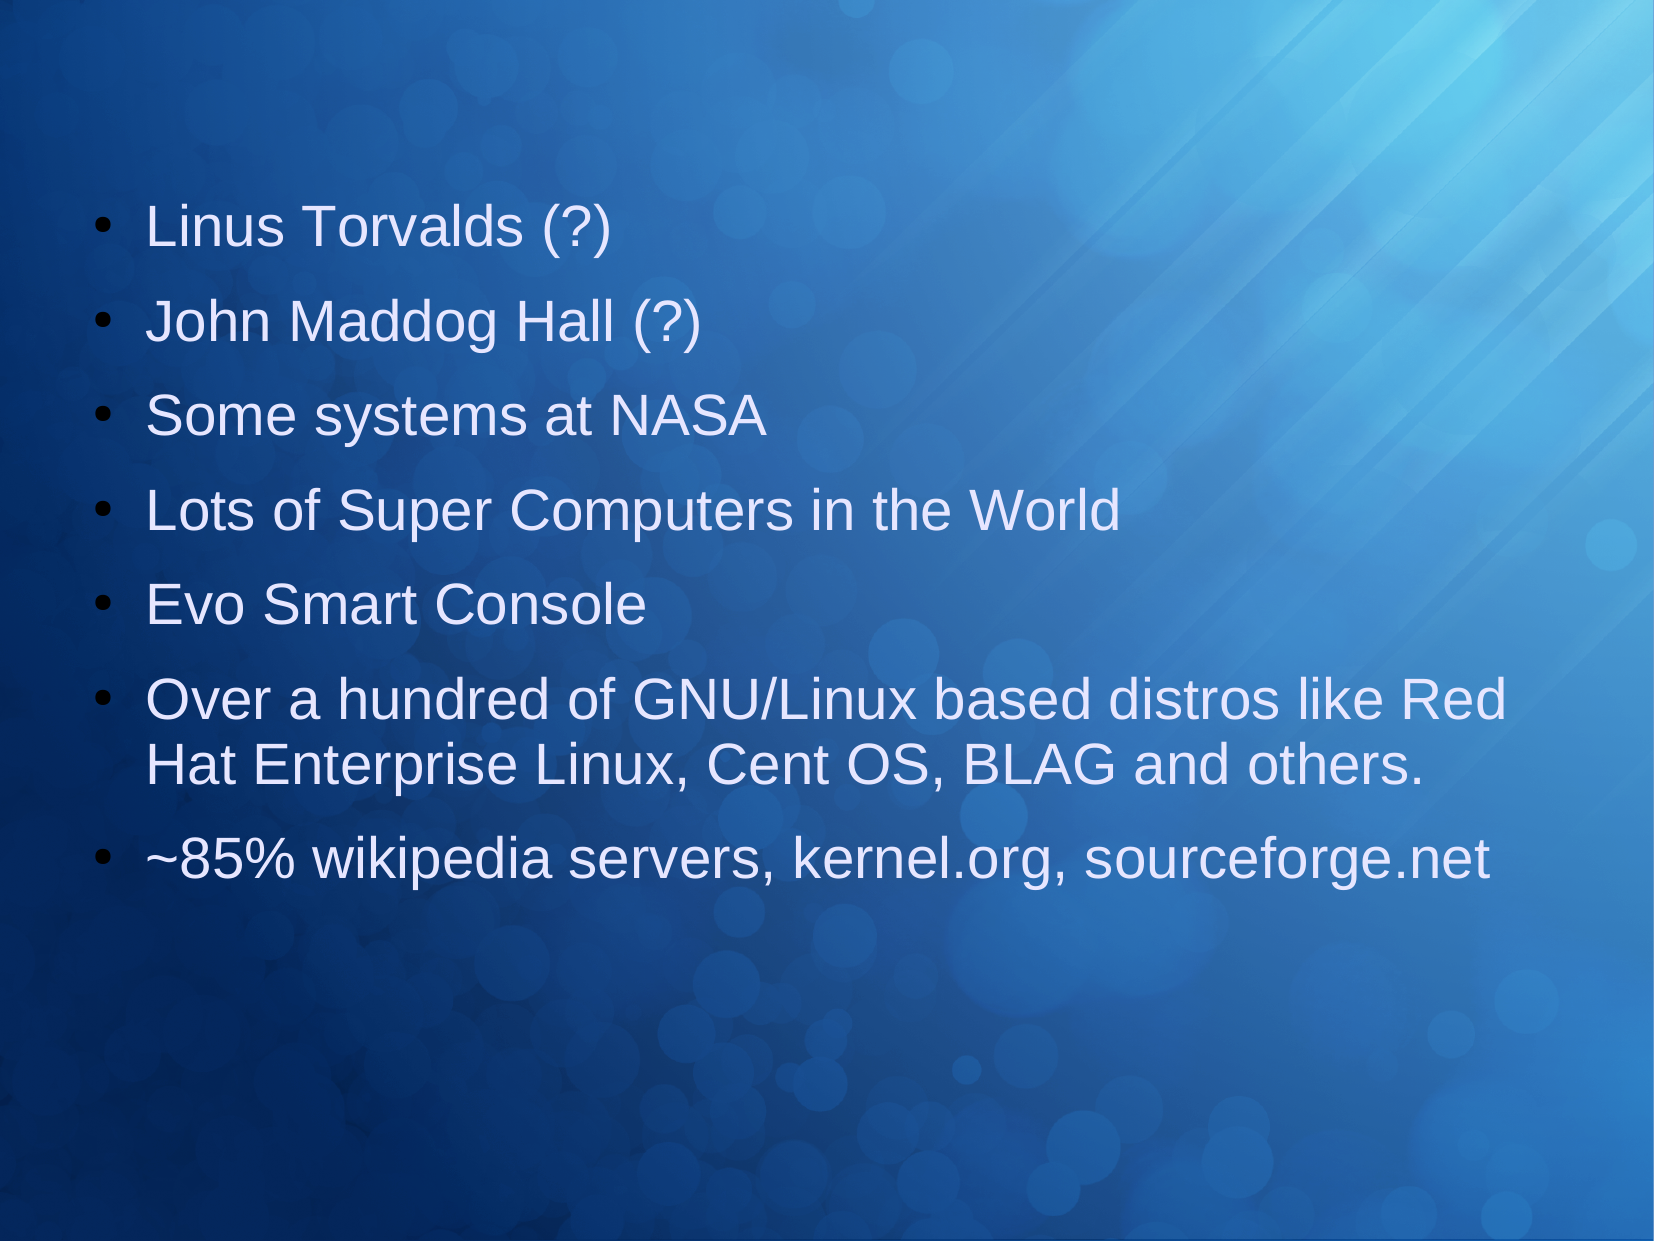

# Linus Torvalds (?)
John Maddog Hall (?)
Some systems at NASA
Lots of Super Computers in the World
Evo Smart Console
Over a hundred of GNU/Linux based distros like Red Hat Enterprise Linux, Cent OS, BLAG and others.
~85% wikipedia servers, kernel.org, sourceforge.net